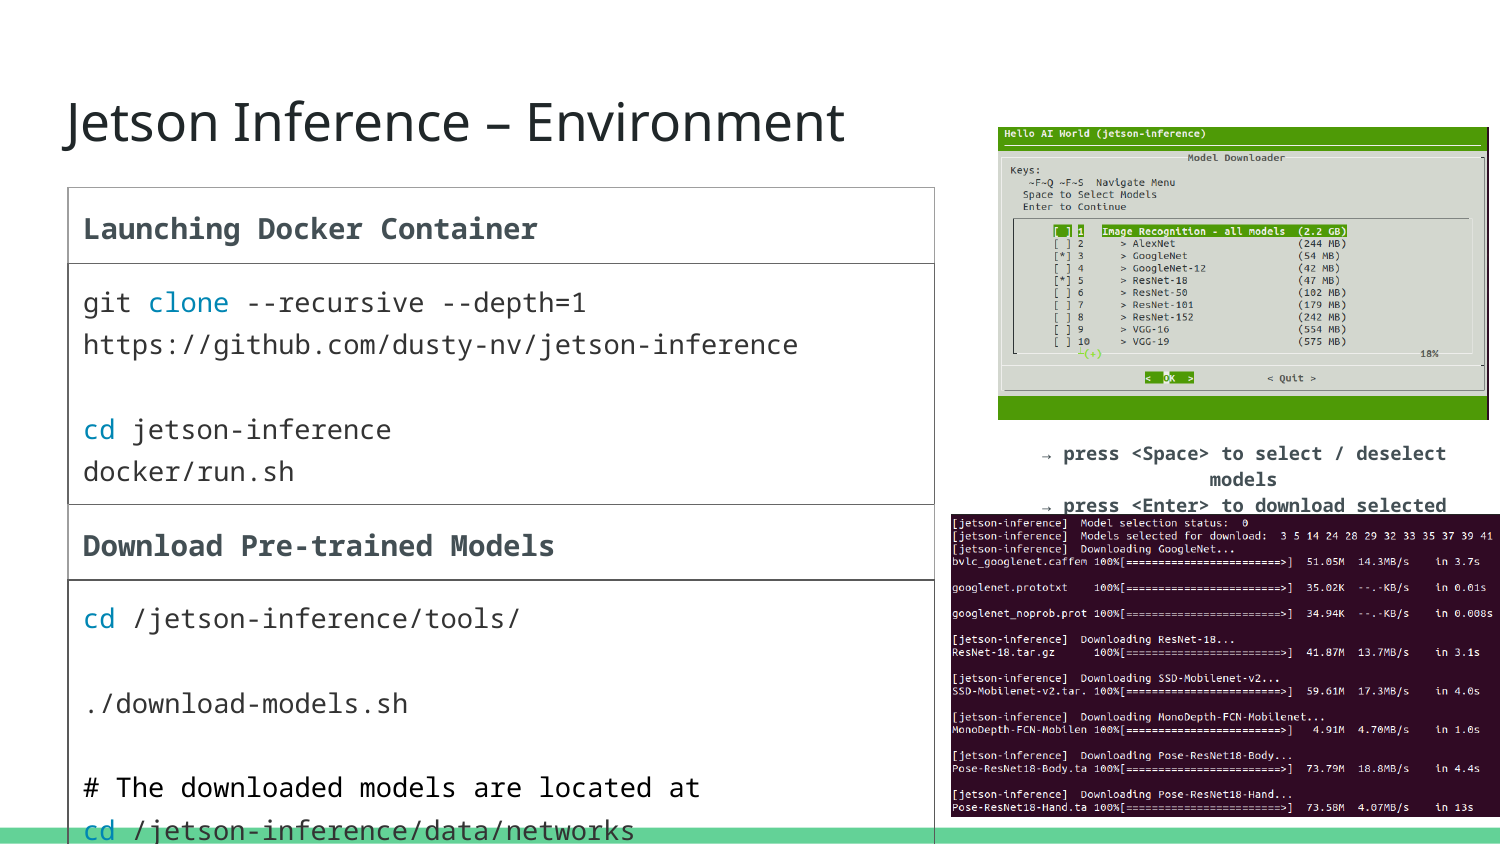

# Jetson Inference – Environment
| Launching Docker Container |
| --- |
| git clone --recursive --depth=1 https://github.com/dusty-nv/jetson-inference cd jetson-inference docker/run.sh |
| Download Pre-trained Models |
| cd /jetson-inference/tools/ ./download-models.sh # The downloaded models are located at cd /jetson-inference/data/networks |
→ press <Space> to select / deselect models
→ press <Enter> to download selected models